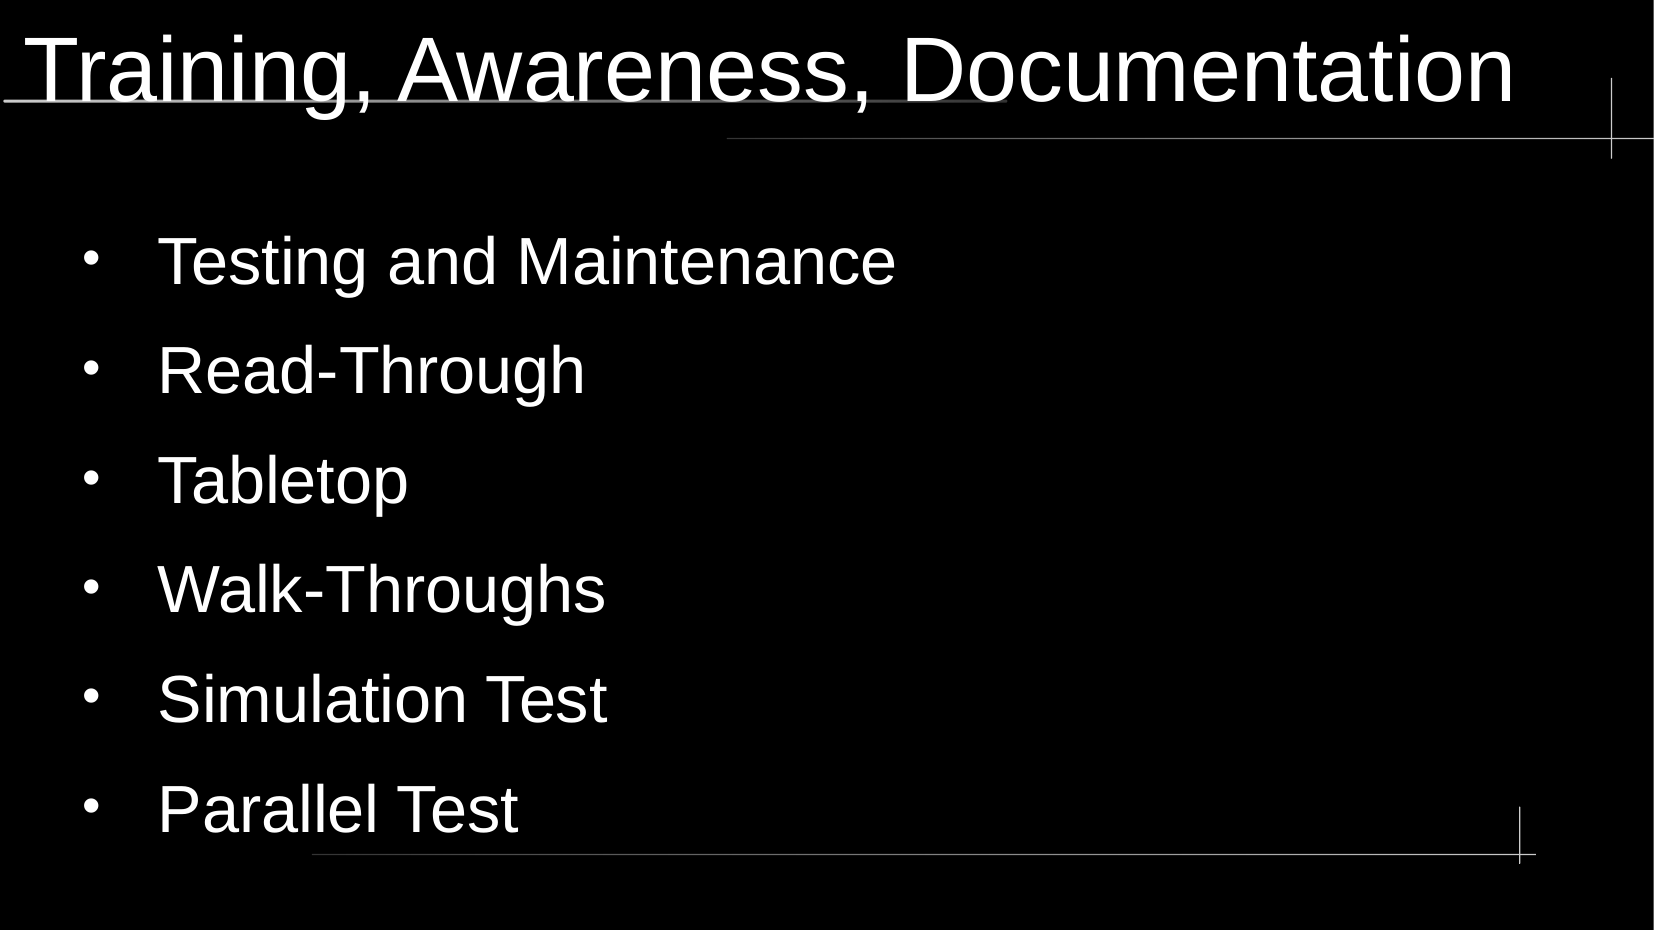

# Training, Awareness, Documentation
Testing and Maintenance
Read-Through
Tabletop
Walk-Throughs
Simulation Test
Parallel Test